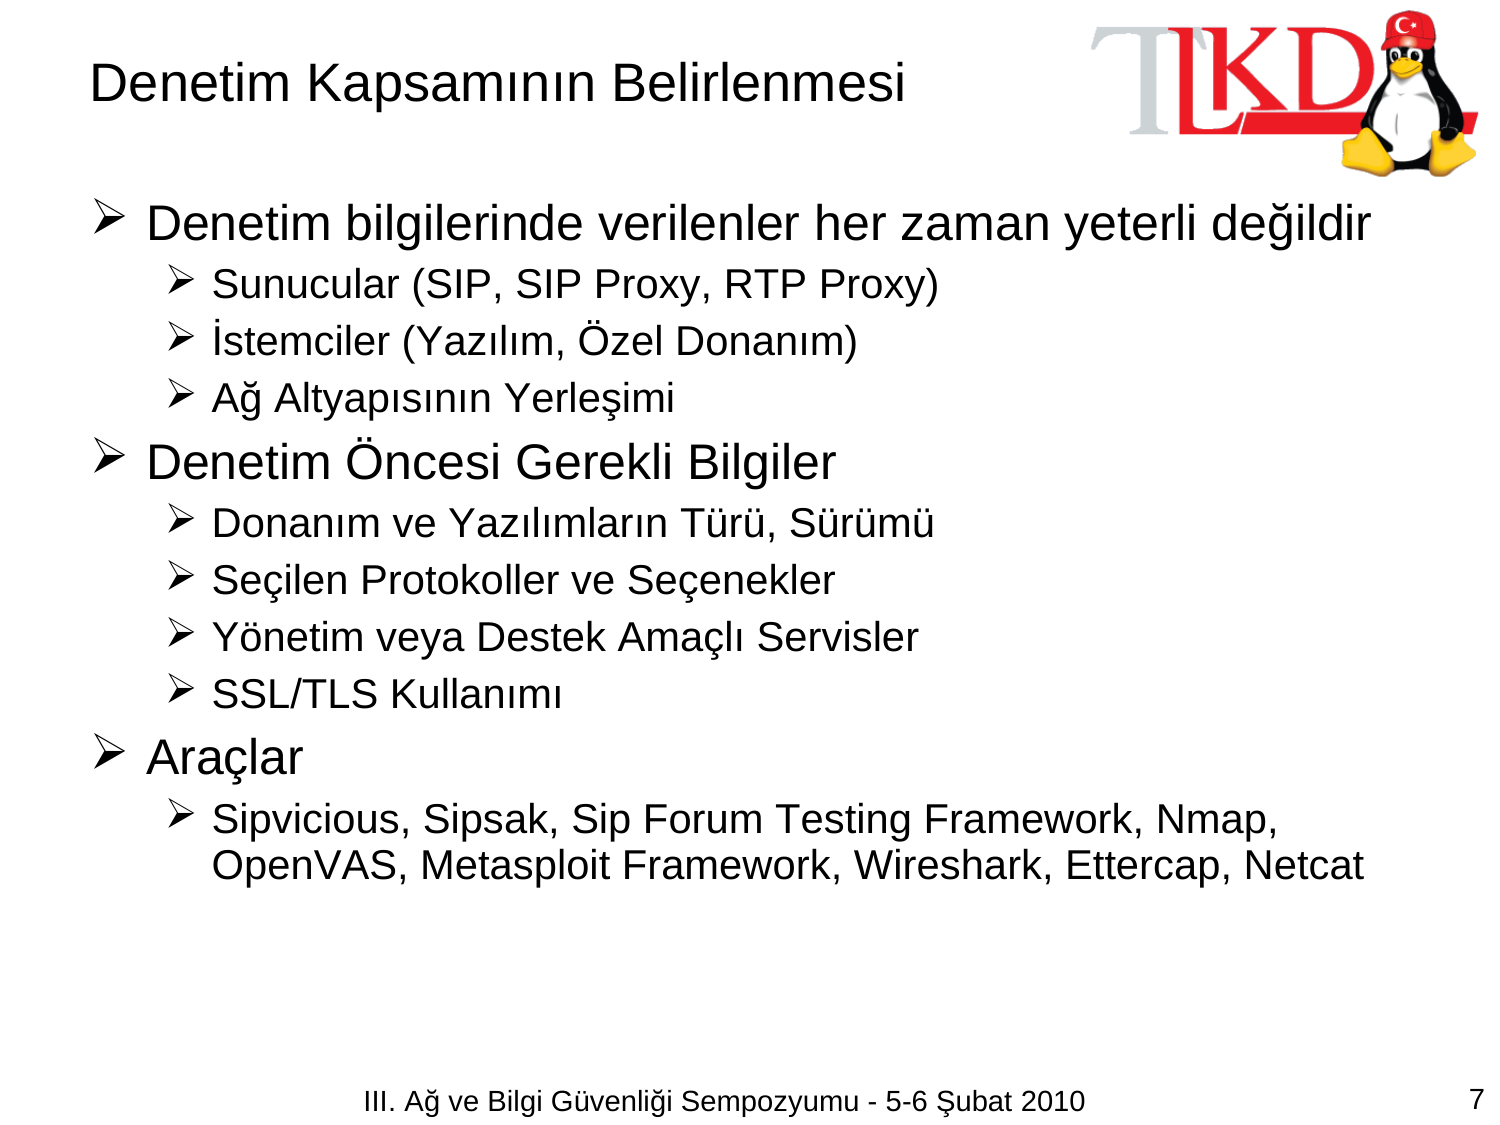

# Denetim Kapsamının Belirlenmesi
Denetim bilgilerinde verilenler her zaman yeterli değildir
Sunucular (SIP, SIP Proxy, RTP Proxy)
İstemciler (Yazılım, Özel Donanım)
Ağ Altyapısının Yerleşimi
Denetim Öncesi Gerekli Bilgiler
Donanım ve Yazılımların Türü, Sürümü
Seçilen Protokoller ve Seçenekler
Yönetim veya Destek Amaçlı Servisler
SSL/TLS Kullanımı
Araçlar
Sipvicious, Sipsak, Sip Forum Testing Framework, Nmap, OpenVAS, Metasploit Framework, Wireshark, Ettercap, Netcat
7